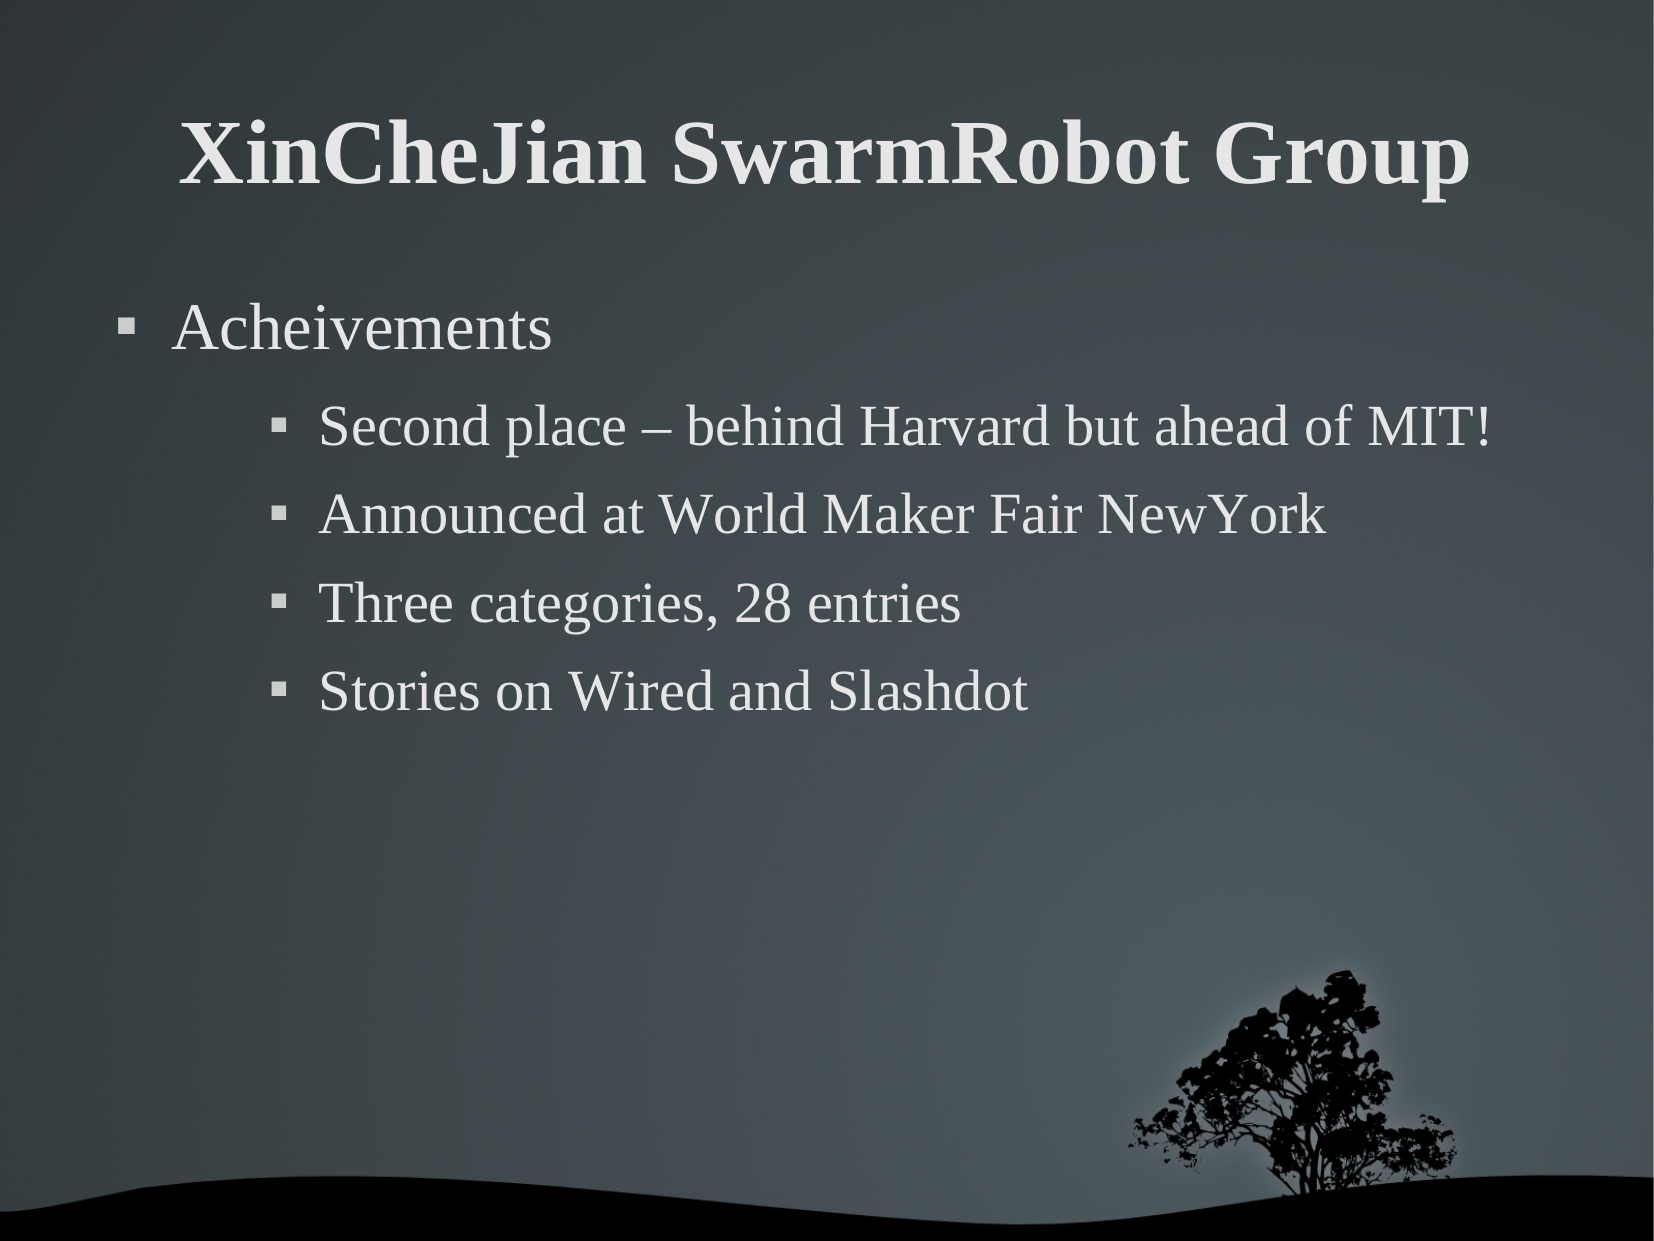

# XinCheJian SwarmRobot Group
Acheivements
Second place – behind Harvard but ahead of MIT!
Announced at World Maker Fair NewYork
Three categories, 28 entries
Stories on Wired and Slashdot